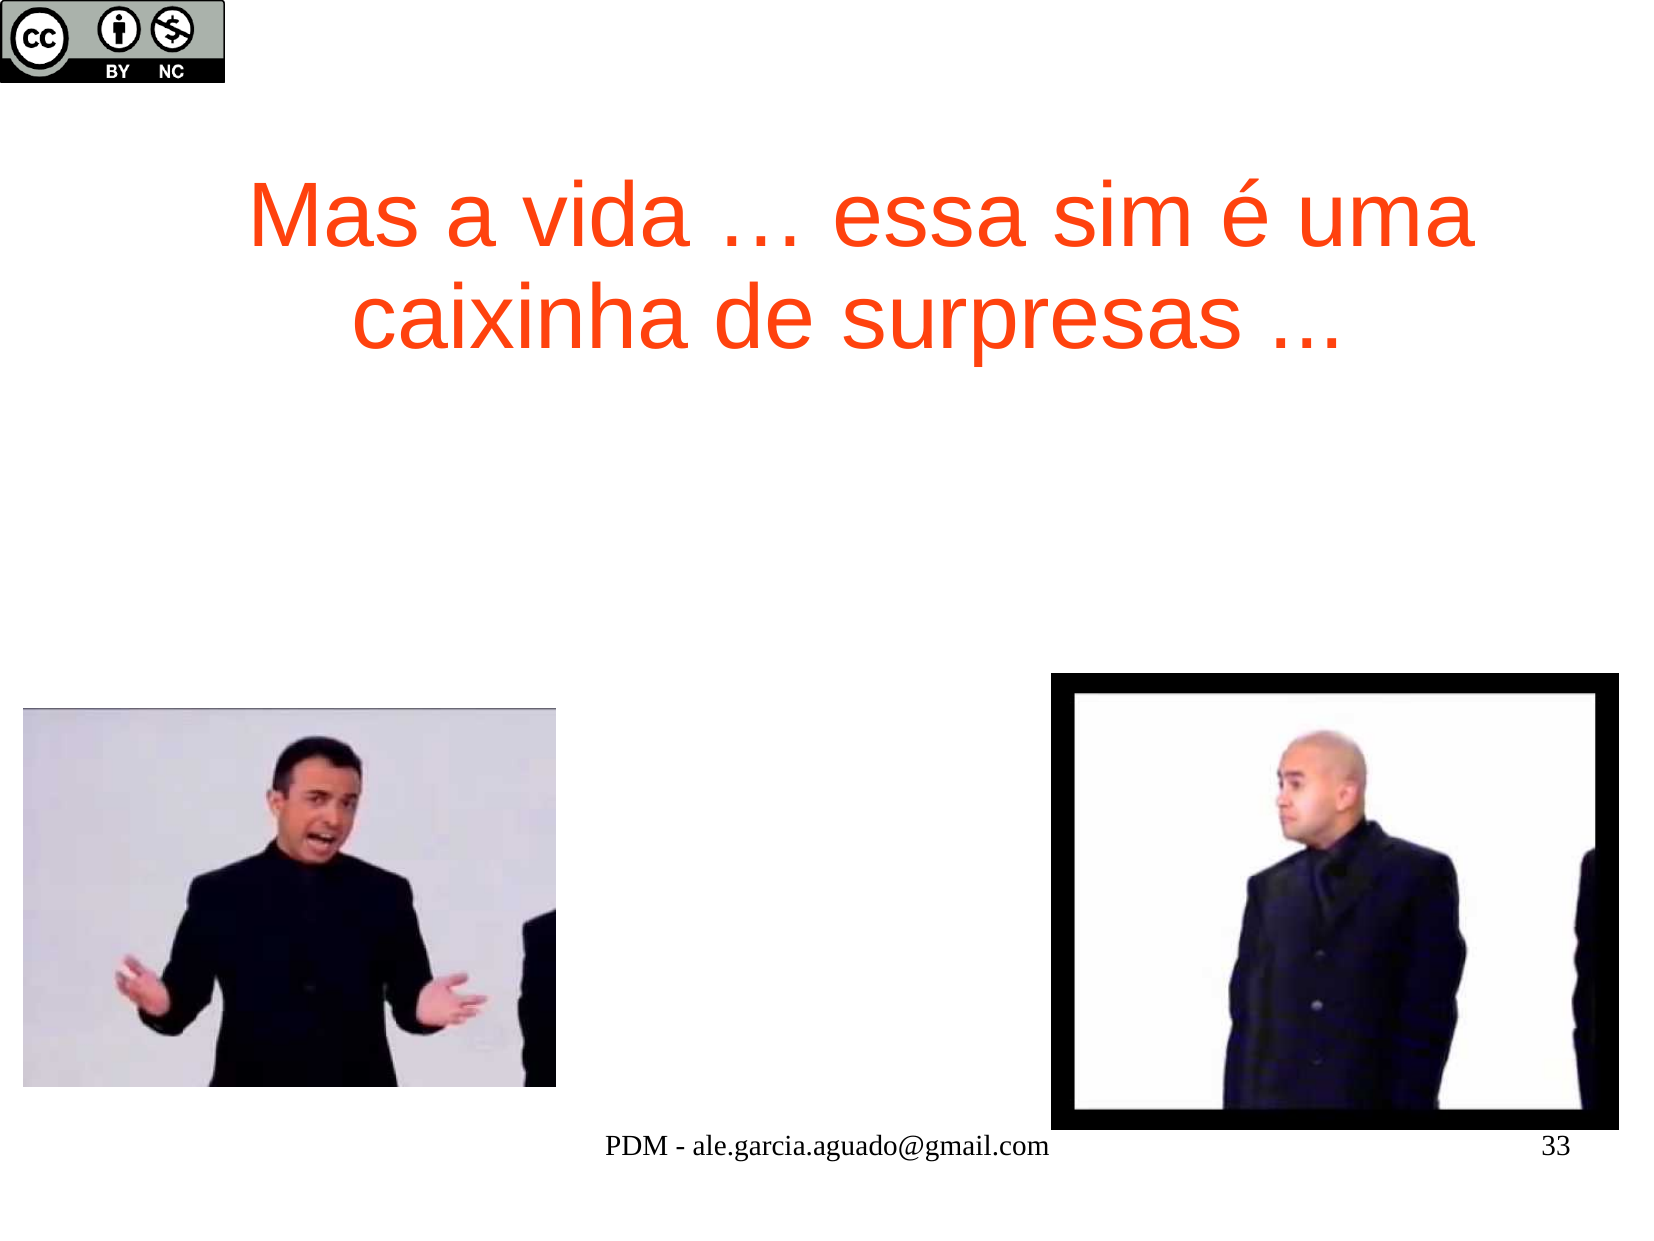

# Mas a vida … essa sim é uma caixinha de surpresas ...
PDM - ale.garcia.aguado@gmail.com
33